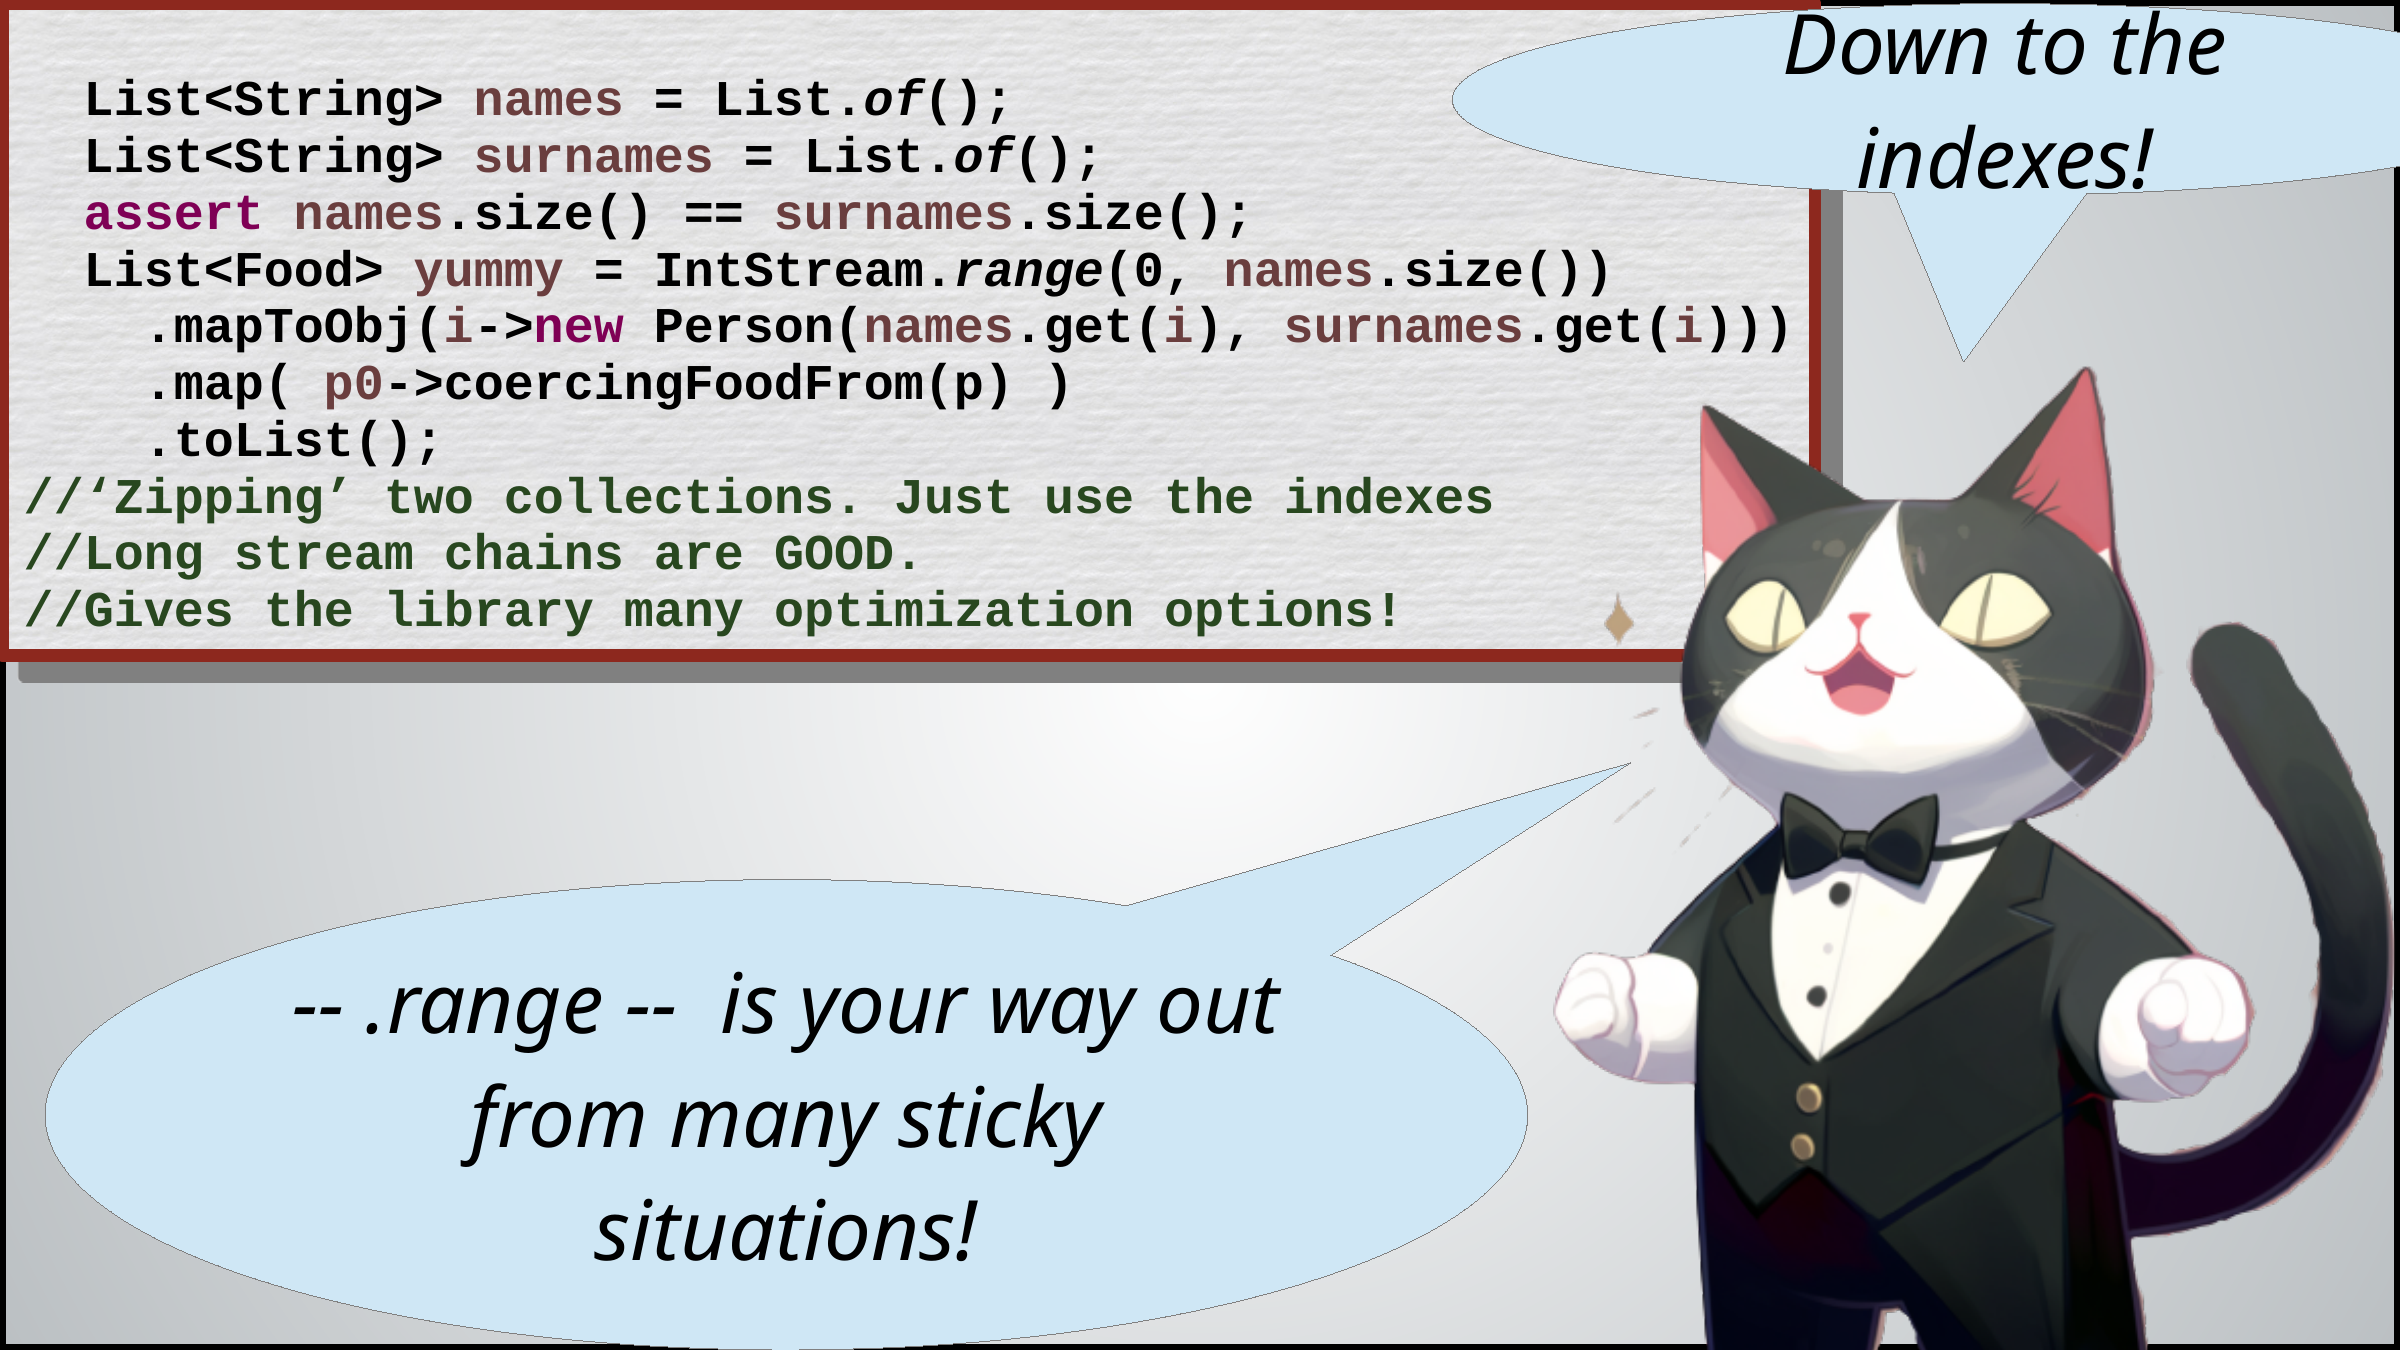

List<String> names = List.of();
 List<String> surnames = List.of();
 assert names.size() == surnames.size();
 List<Food> yummy = IntStream.range(0, names.size())
 .mapToObj(i->new Person(names.get(i), surnames.get(i)))
 .map( p0->coercingFoodFrom(p) )
 .toList();
//‘Zipping’ two collections. Just use the indexes
//Long stream chains are GOOD.
//Gives the library many optimization options!
Down to the indexes!
-- .range -- is your way out from many sticky situations!